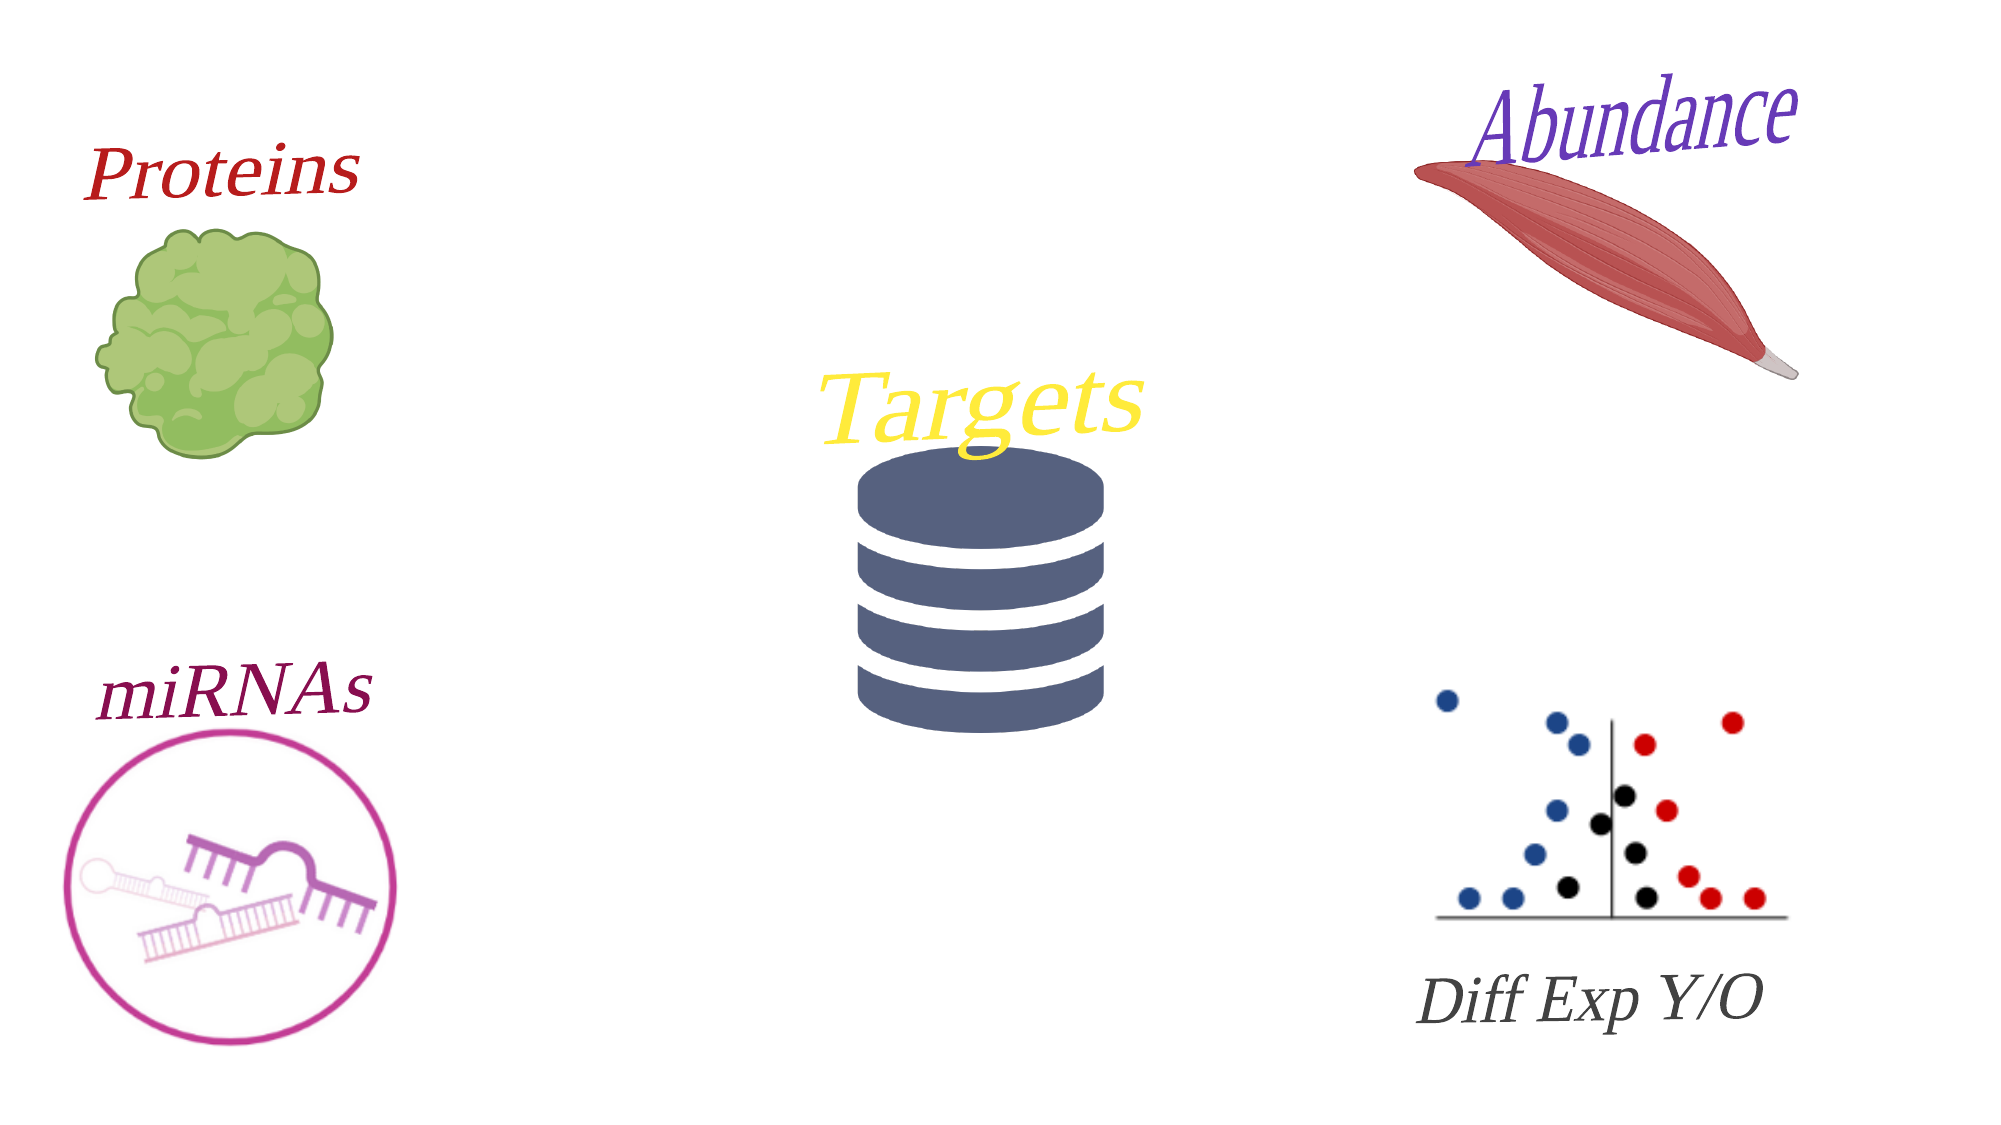

Abundance
Proteins
Targets
miRNAs
Diff Exp Y/O